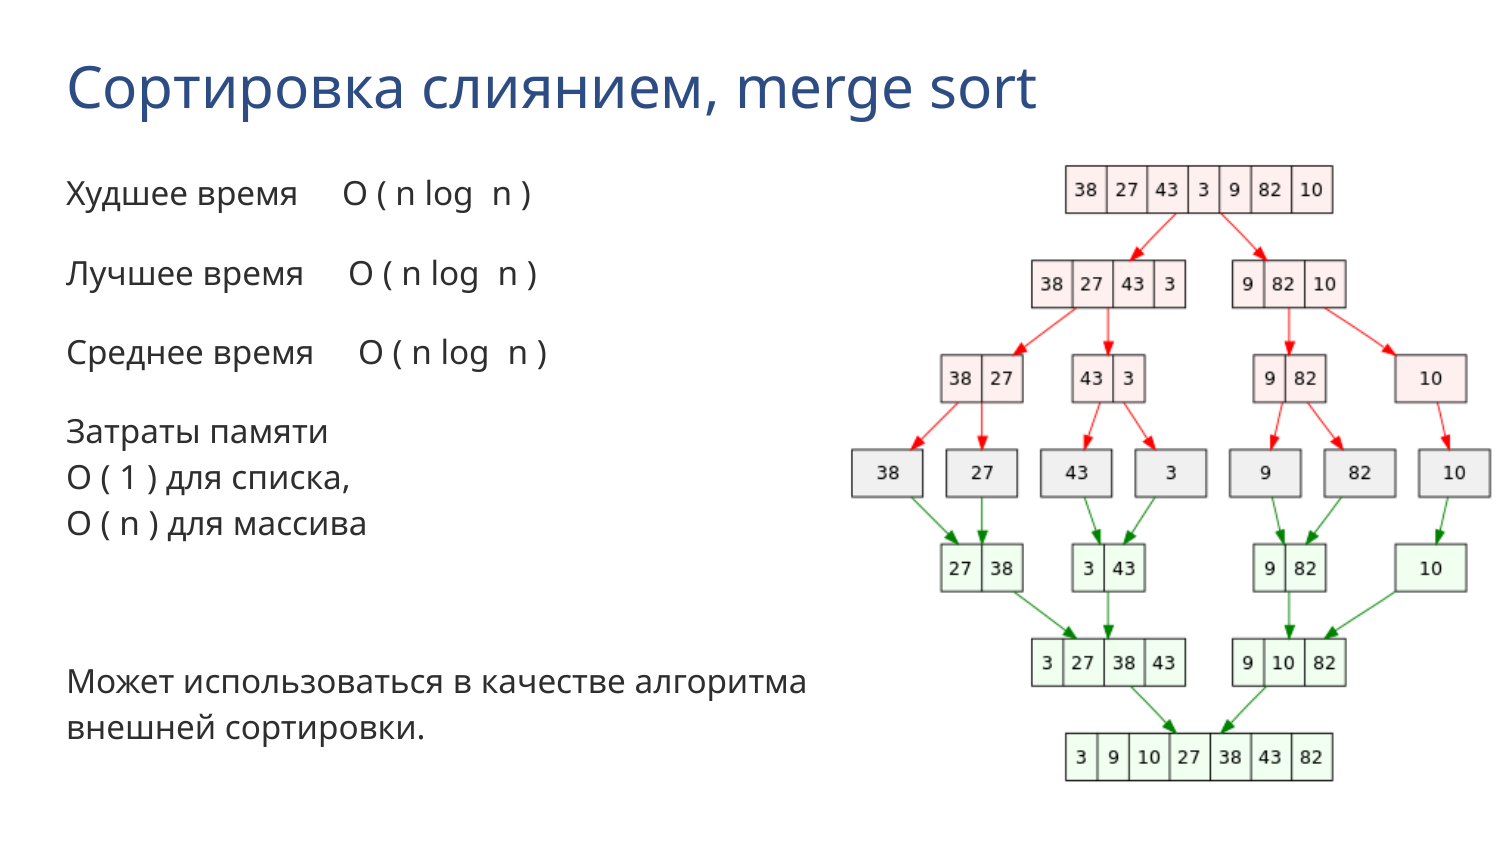

# Сортировка слиянием, merge sort
Худшее время O ( n log ⁡ n )
Лучшее время O ( n log ⁡ n )
Среднее время O ( n log ⁡ n )
Затраты памяти
O ( 1 ) для списка,
O ( n ) для массива
Может использоваться в качестве алгоритма внешней сортировки.